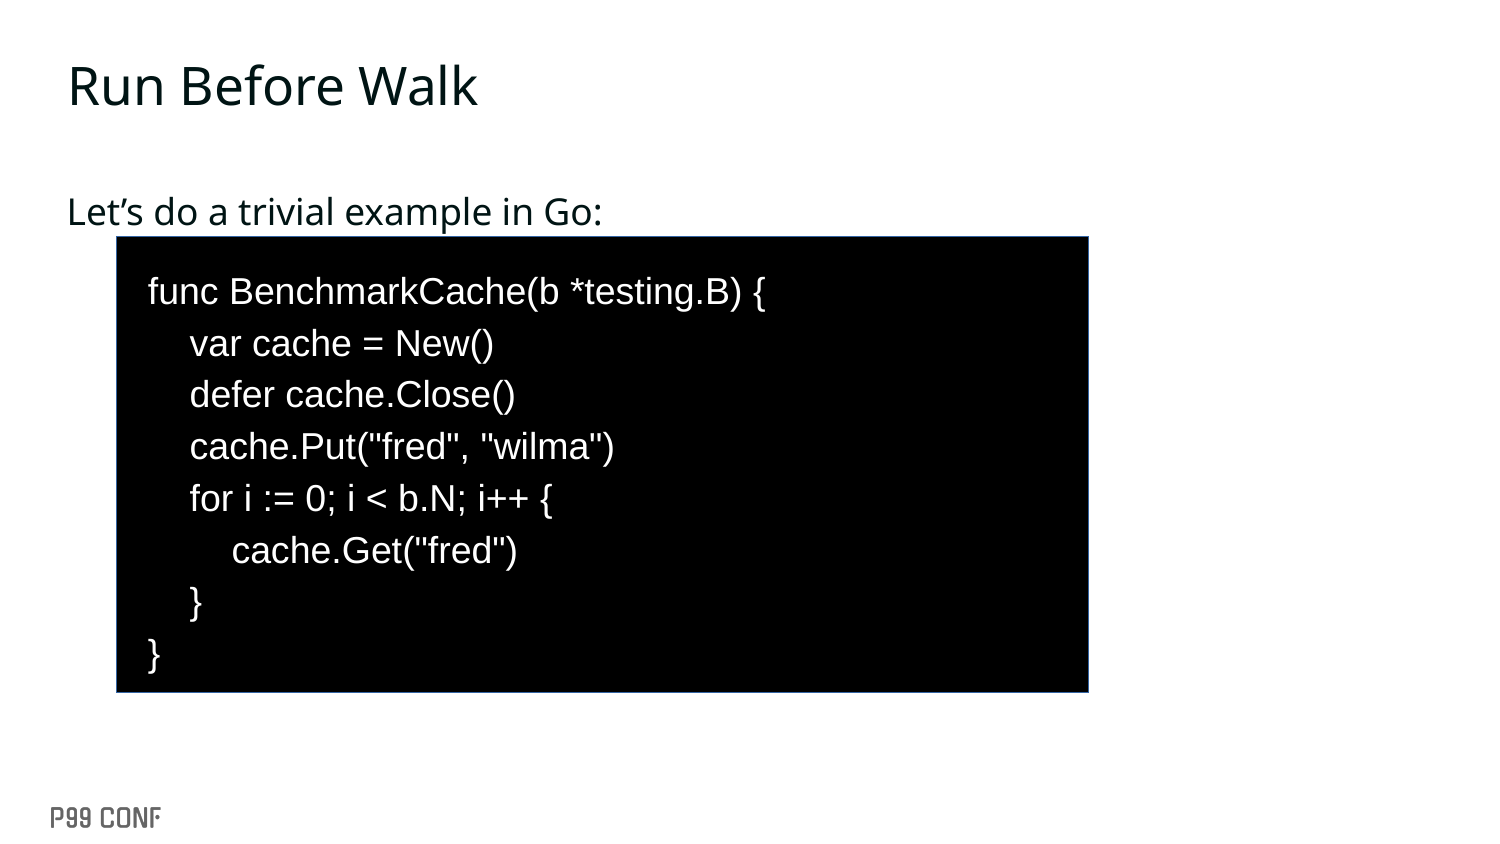

# Run Before Walk
Let’s do a trivial example in Go:
func BenchmarkCache(b *testing.B) {
 var cache = New()
 defer cache.Close()
 cache.Put("fred", "wilma")
 for i := 0; i < b.N; i++ {
 cache.Get("fred")
 }
}